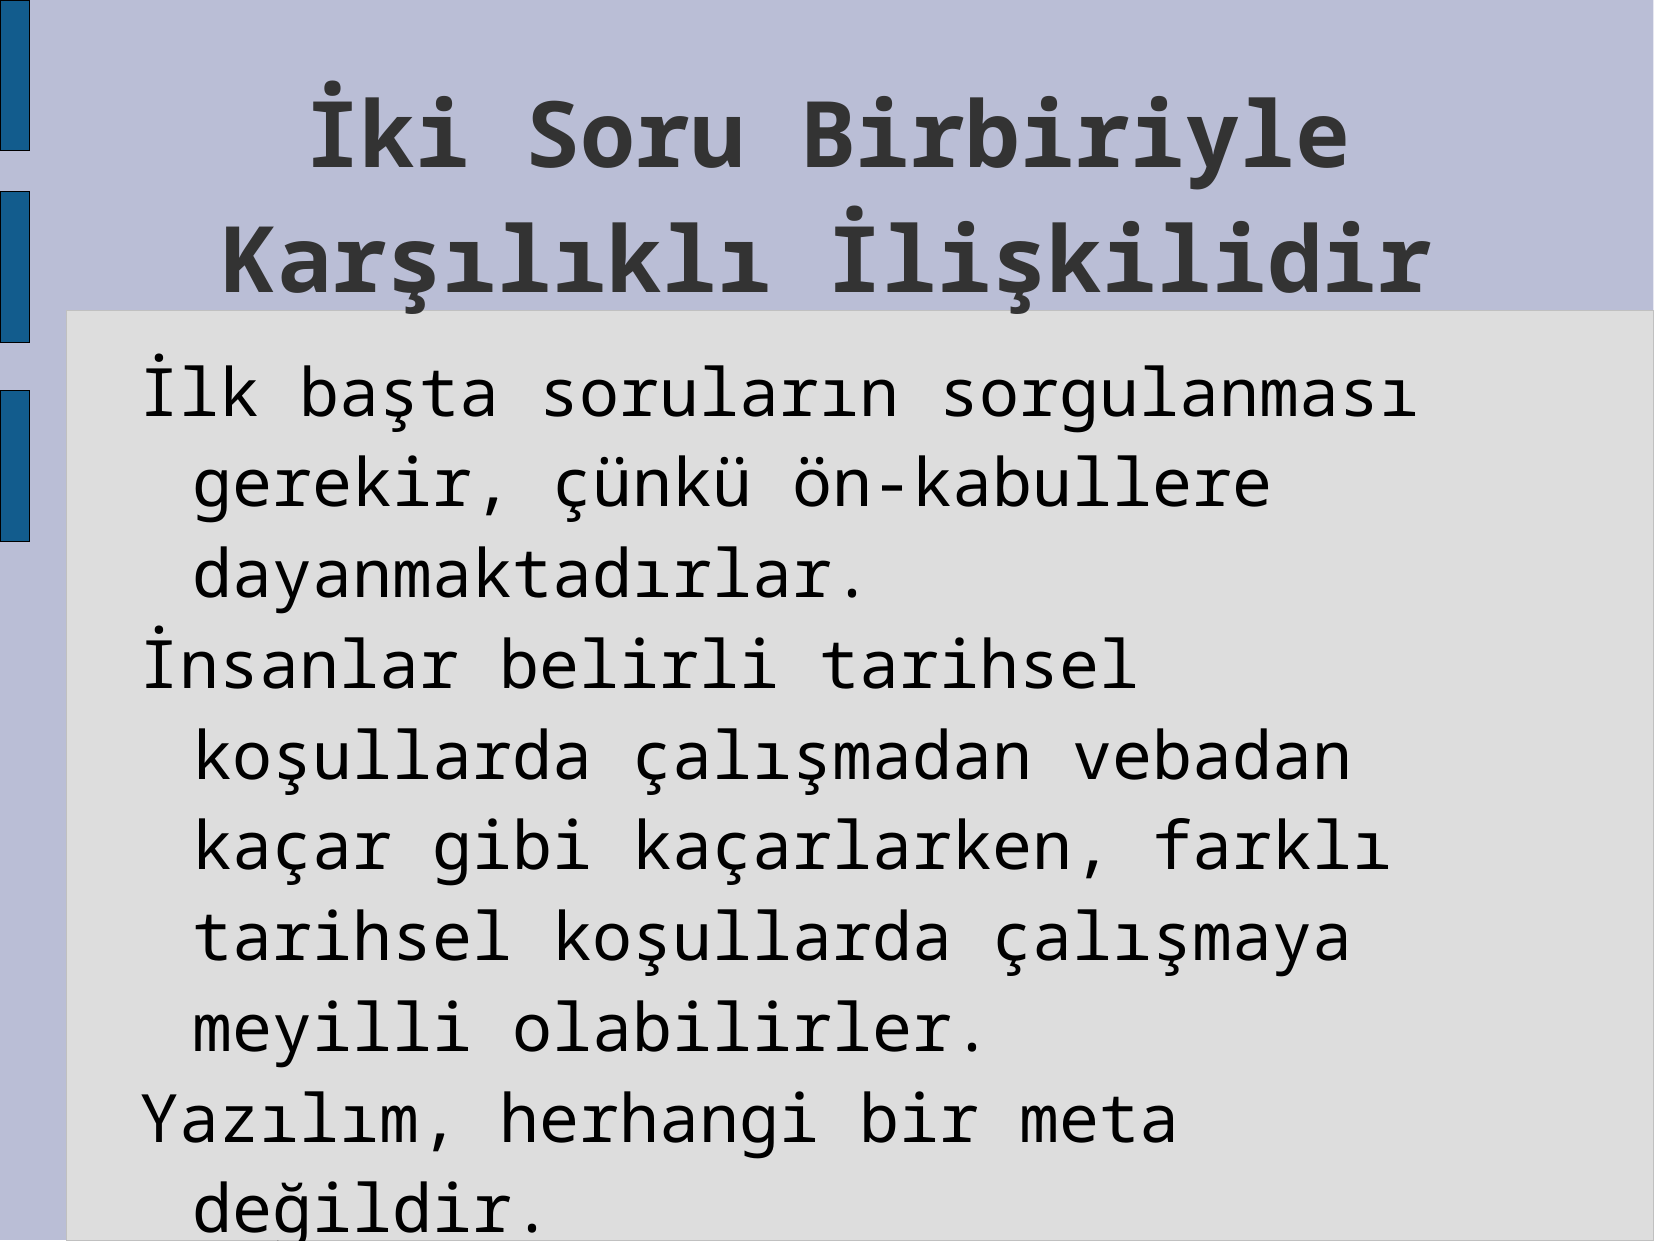

# İki Soru Birbiriyle Karşılıklı İlişkilidir
İlk başta soruların sorgulanması gerekir, çünkü ön-kabullere dayanmaktadırlar.
İnsanlar belirli tarihsel koşullarda çalışmadan vebadan kaçar gibi kaçarlarken, farklı tarihsel koşullarda çalışmaya meyilli olabilirler.
Yazılım, herhangi bir meta değildir.